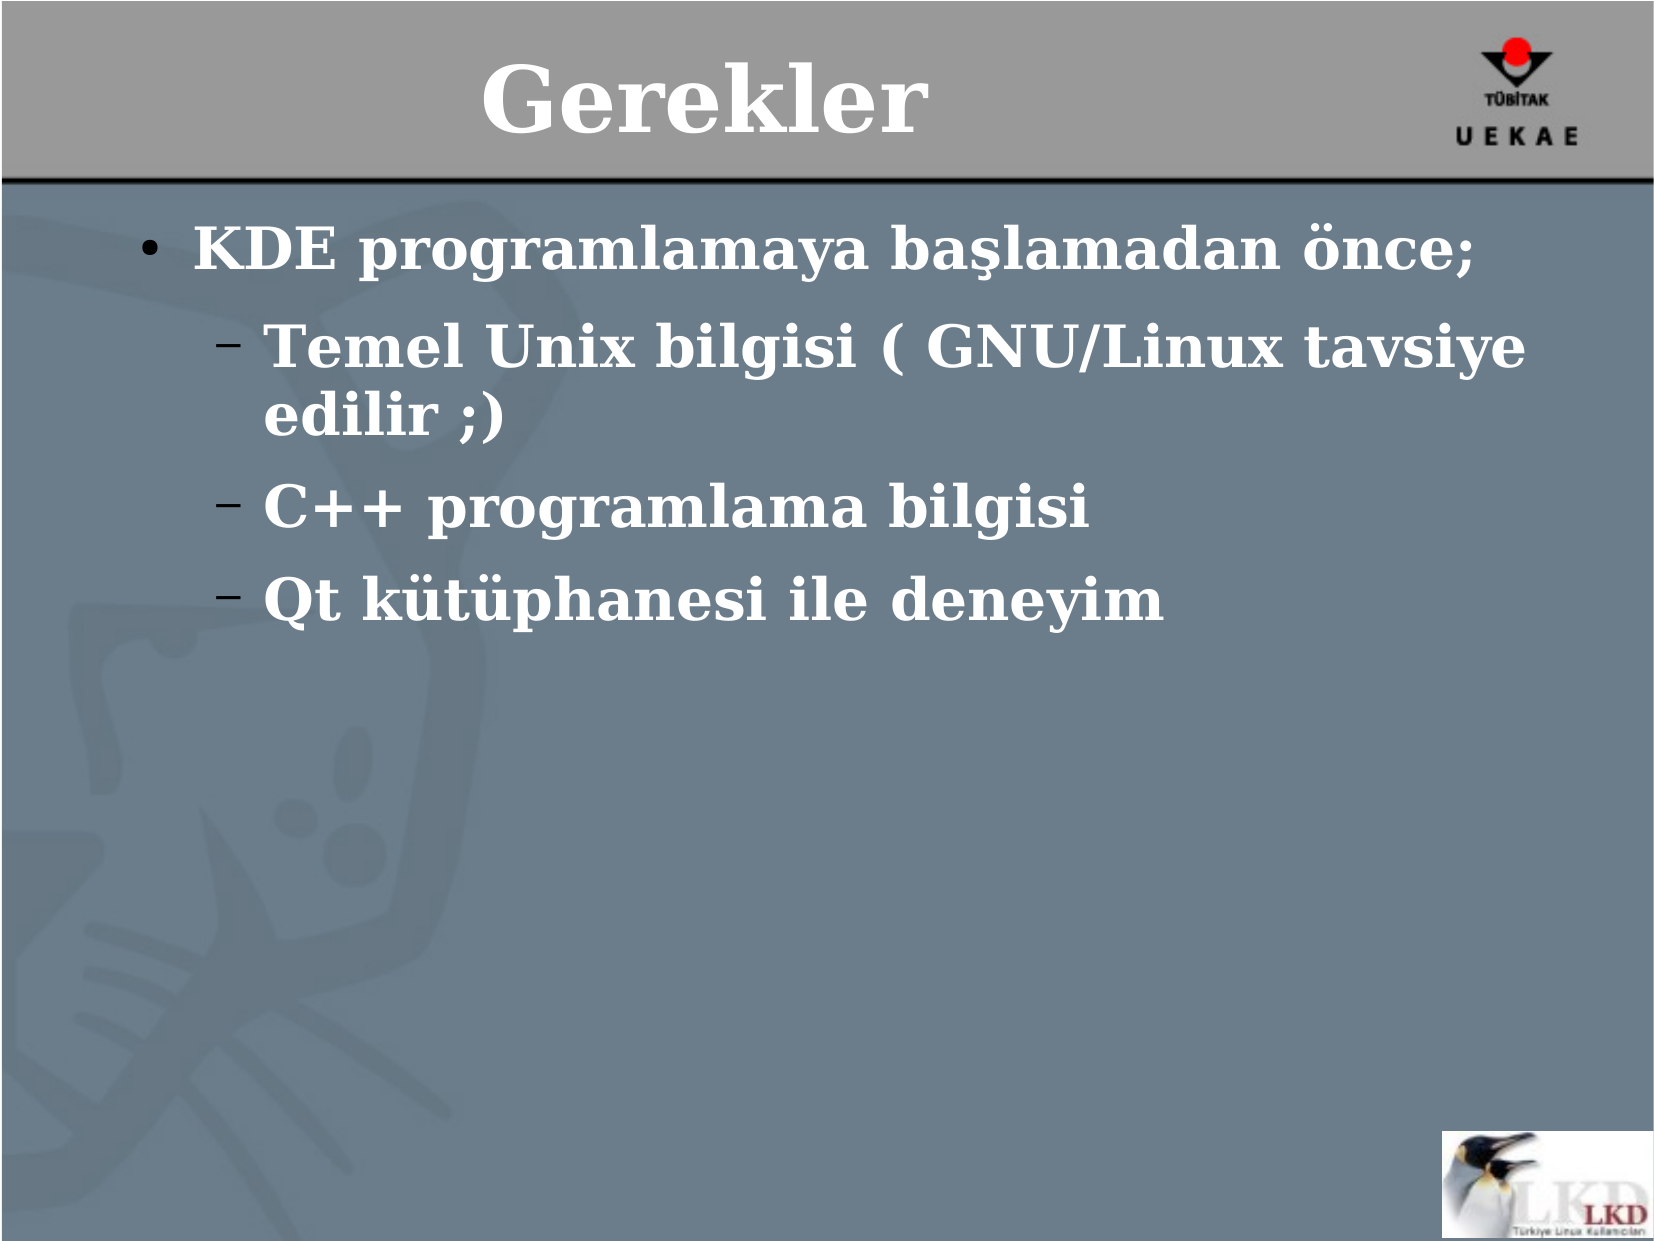

# Gerekler
KDE programlamaya başlamadan önce;
Temel Unix bilgisi ( GNU/Linux tavsiye edilir ;)
C++ programlama bilgisi
Qt kütüphanesi ile deneyim